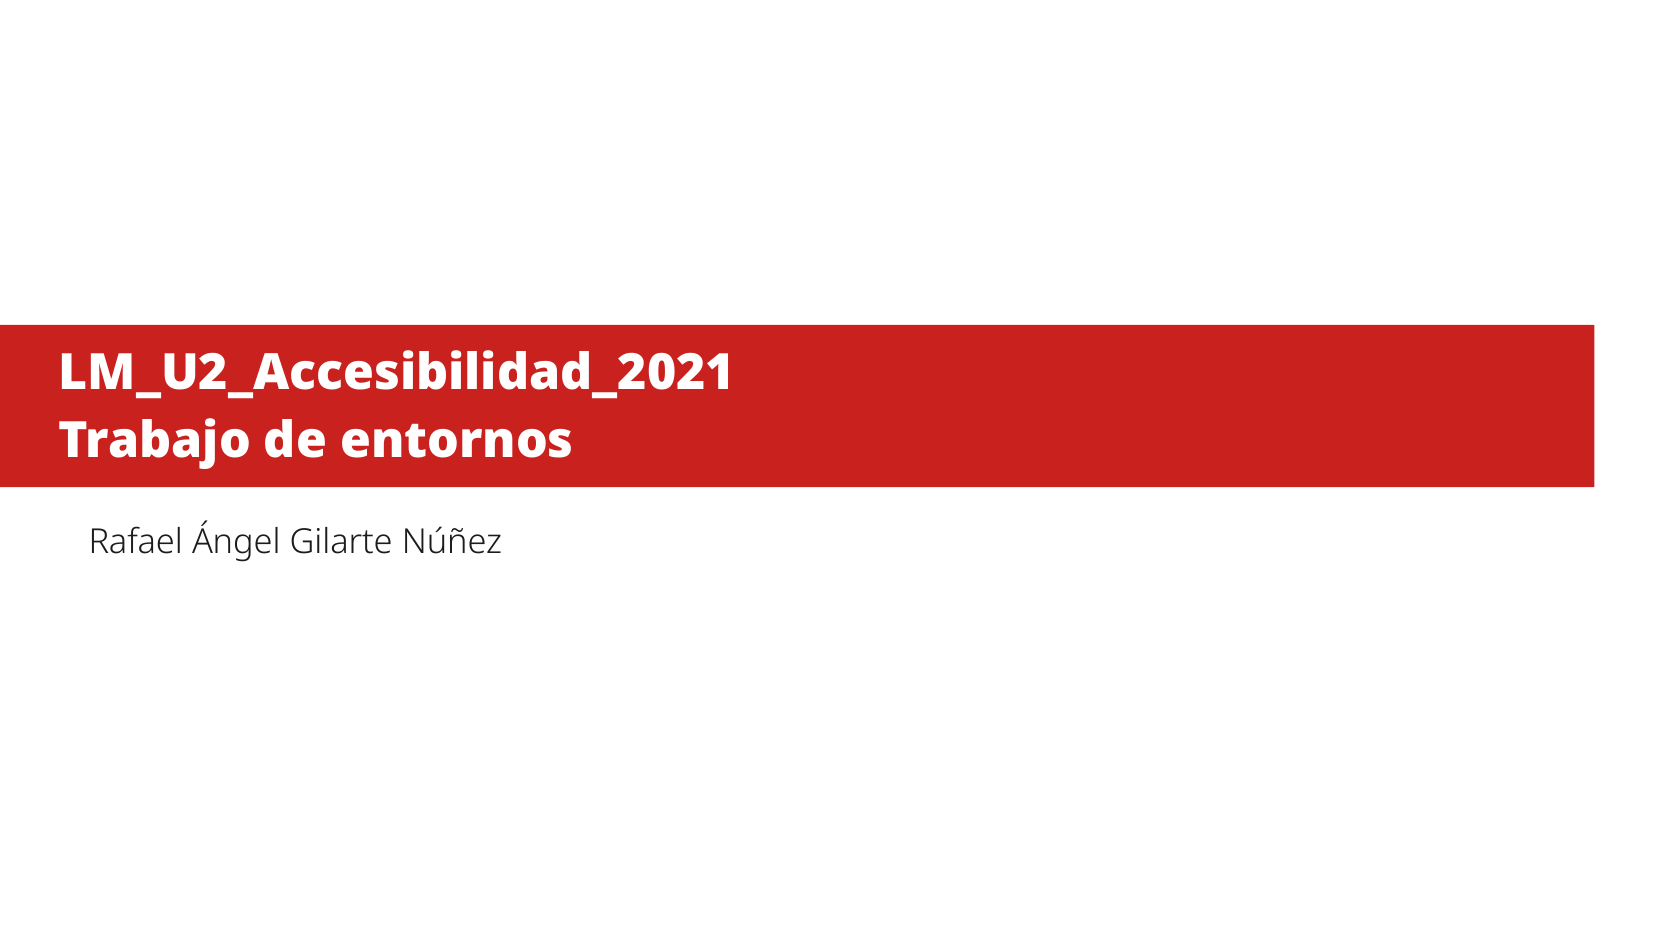

# LM_U2_Accesibilidad_2021 Trabajo de entornos
Rafael Ángel Gilarte Núñez